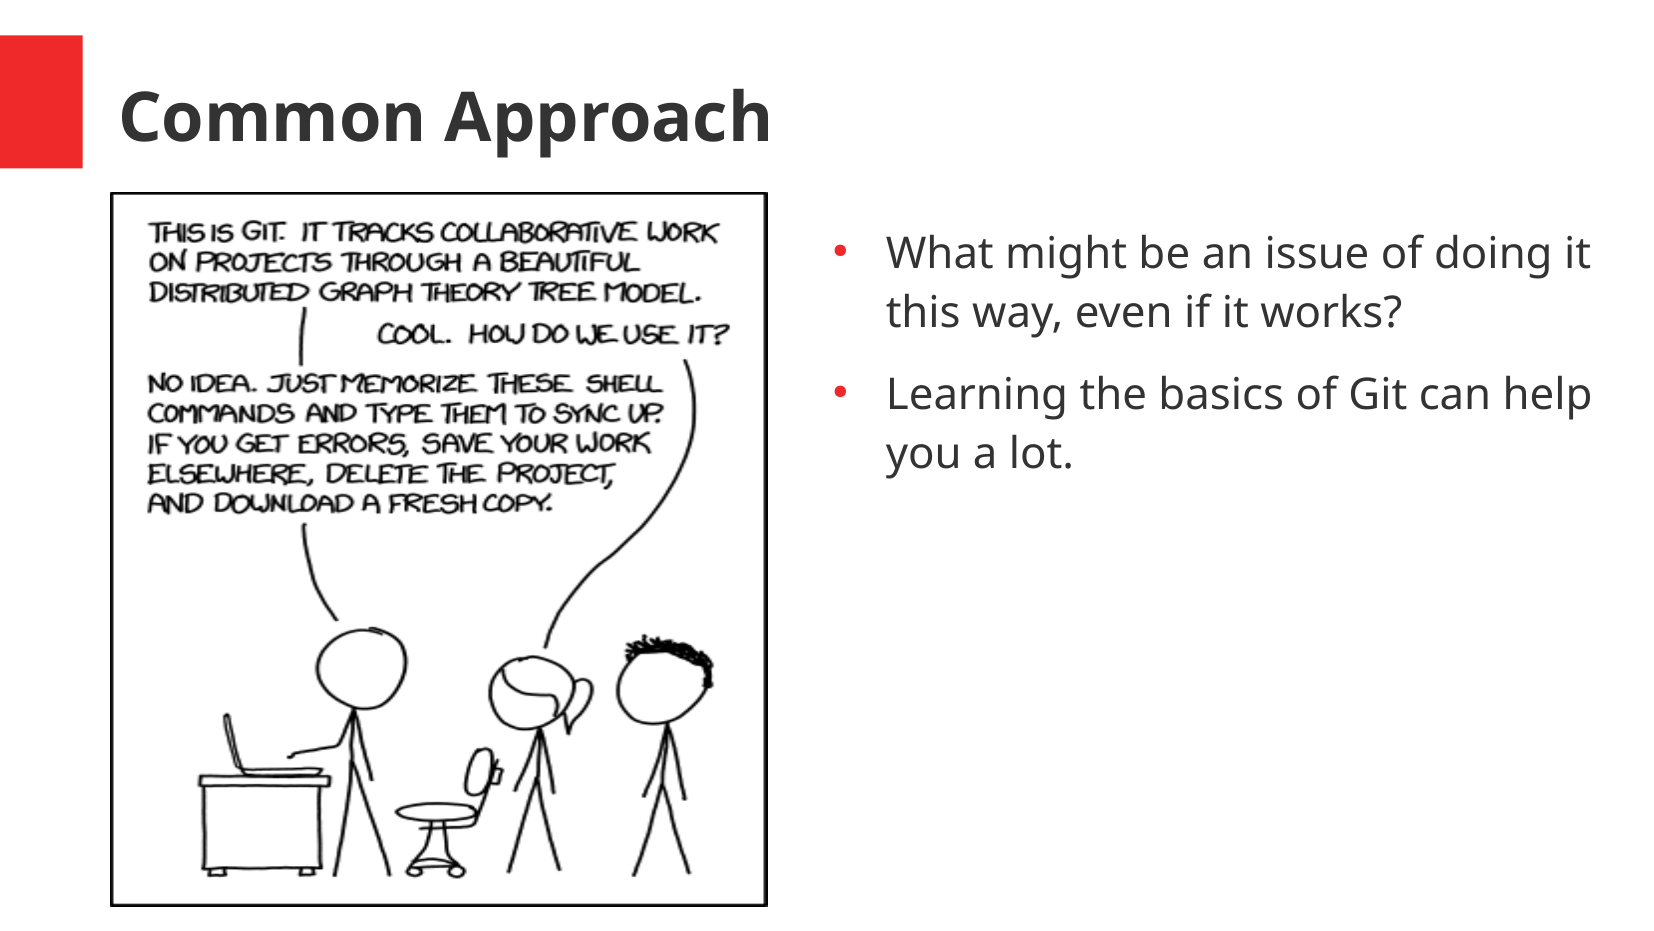

# Common Approach
What might be an issue of doing it this way, even if it works?
Learning the basics of Git can help you a lot.